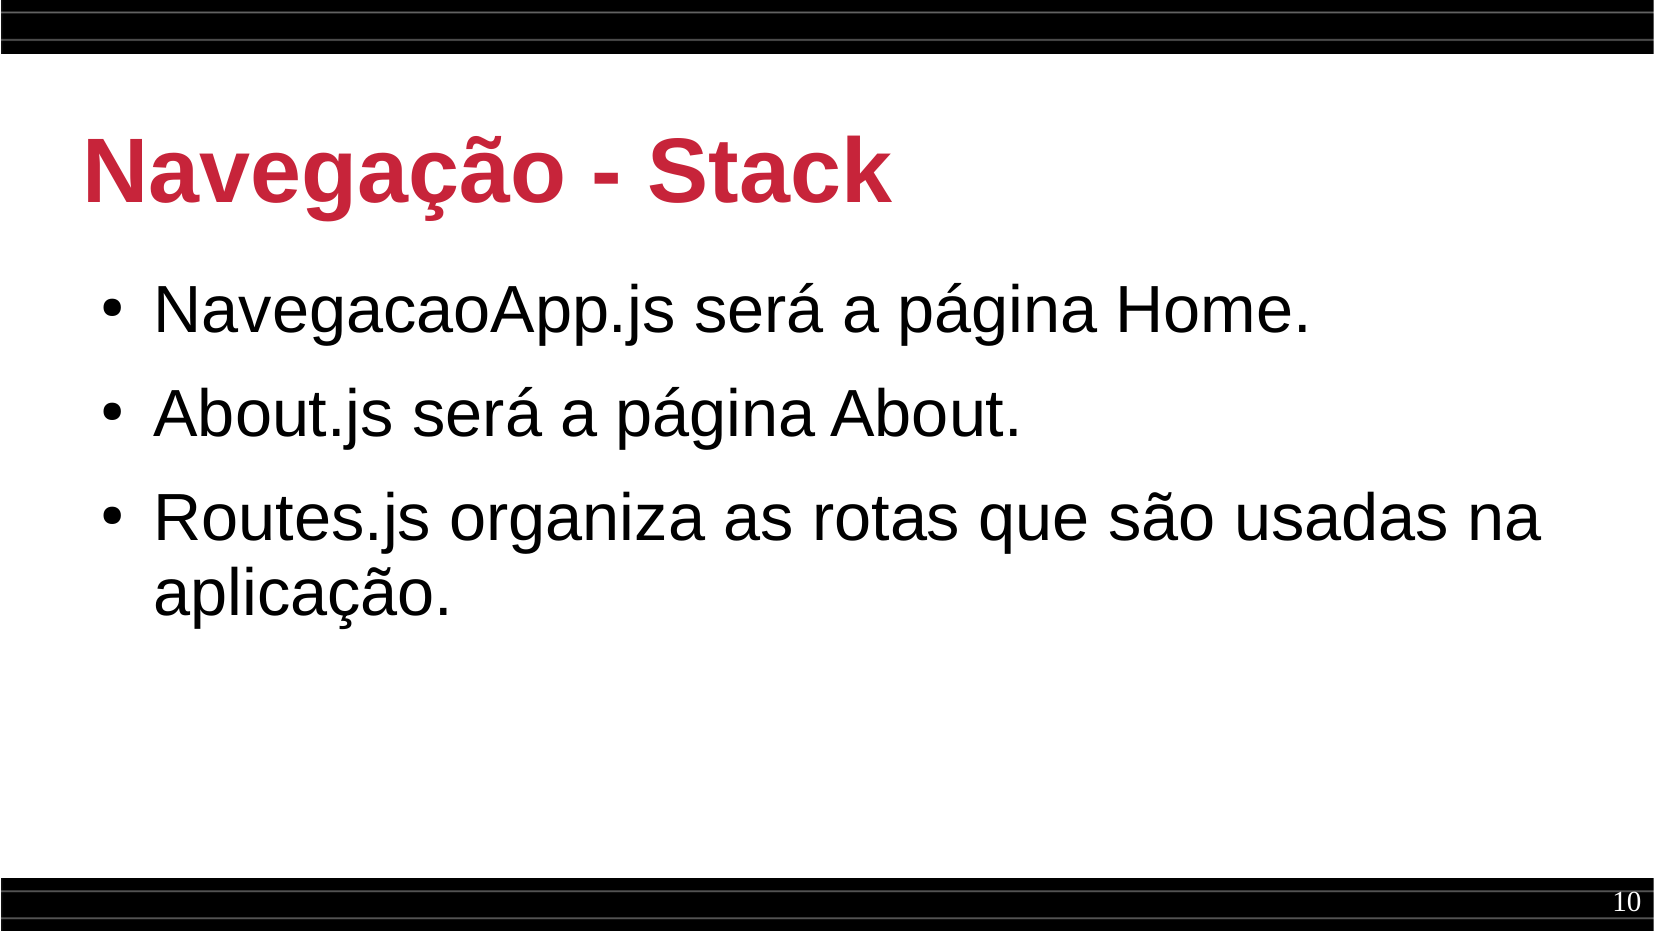

# Navegação - Stack
NavegacaoApp.js será a página Home.
About.js será a página About.
Routes.js organiza as rotas que são usadas na aplicação.